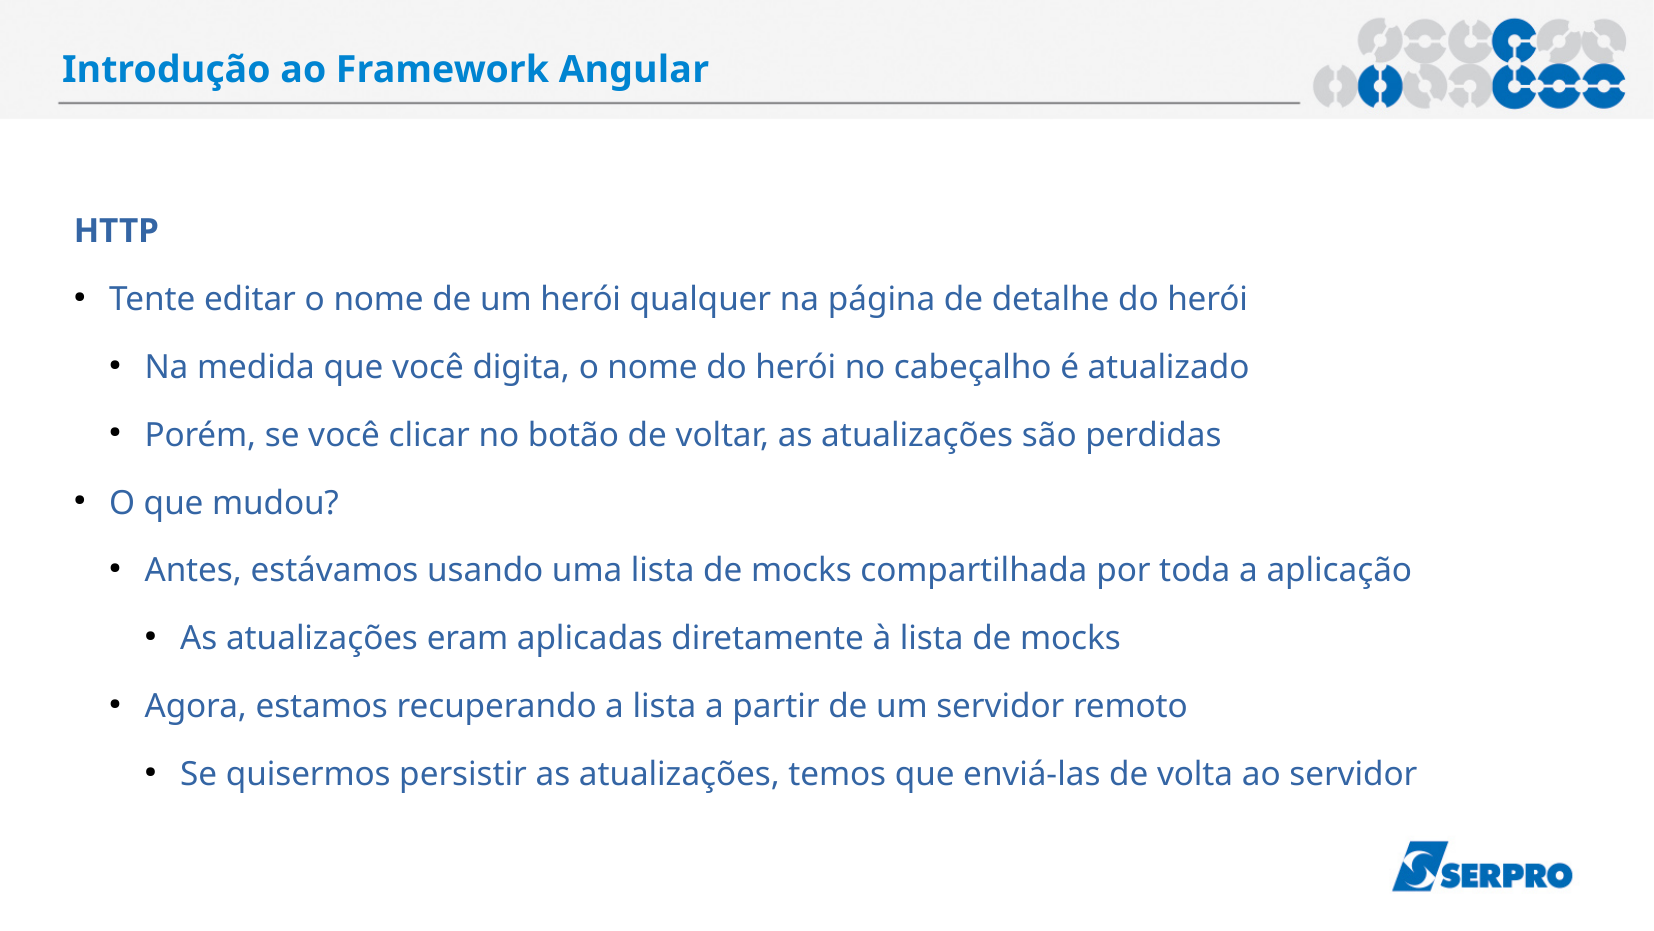

Introdução ao Framework Angular
HTTP
Tente editar o nome de um herói qualquer na página de detalhe do herói
Na medida que você digita, o nome do herói no cabeçalho é atualizado
Porém, se você clicar no botão de voltar, as atualizações são perdidas
O que mudou?
Antes, estávamos usando uma lista de mocks compartilhada por toda a aplicação
As atualizações eram aplicadas diretamente à lista de mocks
Agora, estamos recuperando a lista a partir de um servidor remoto
Se quisermos persistir as atualizações, temos que enviá-las de volta ao servidor